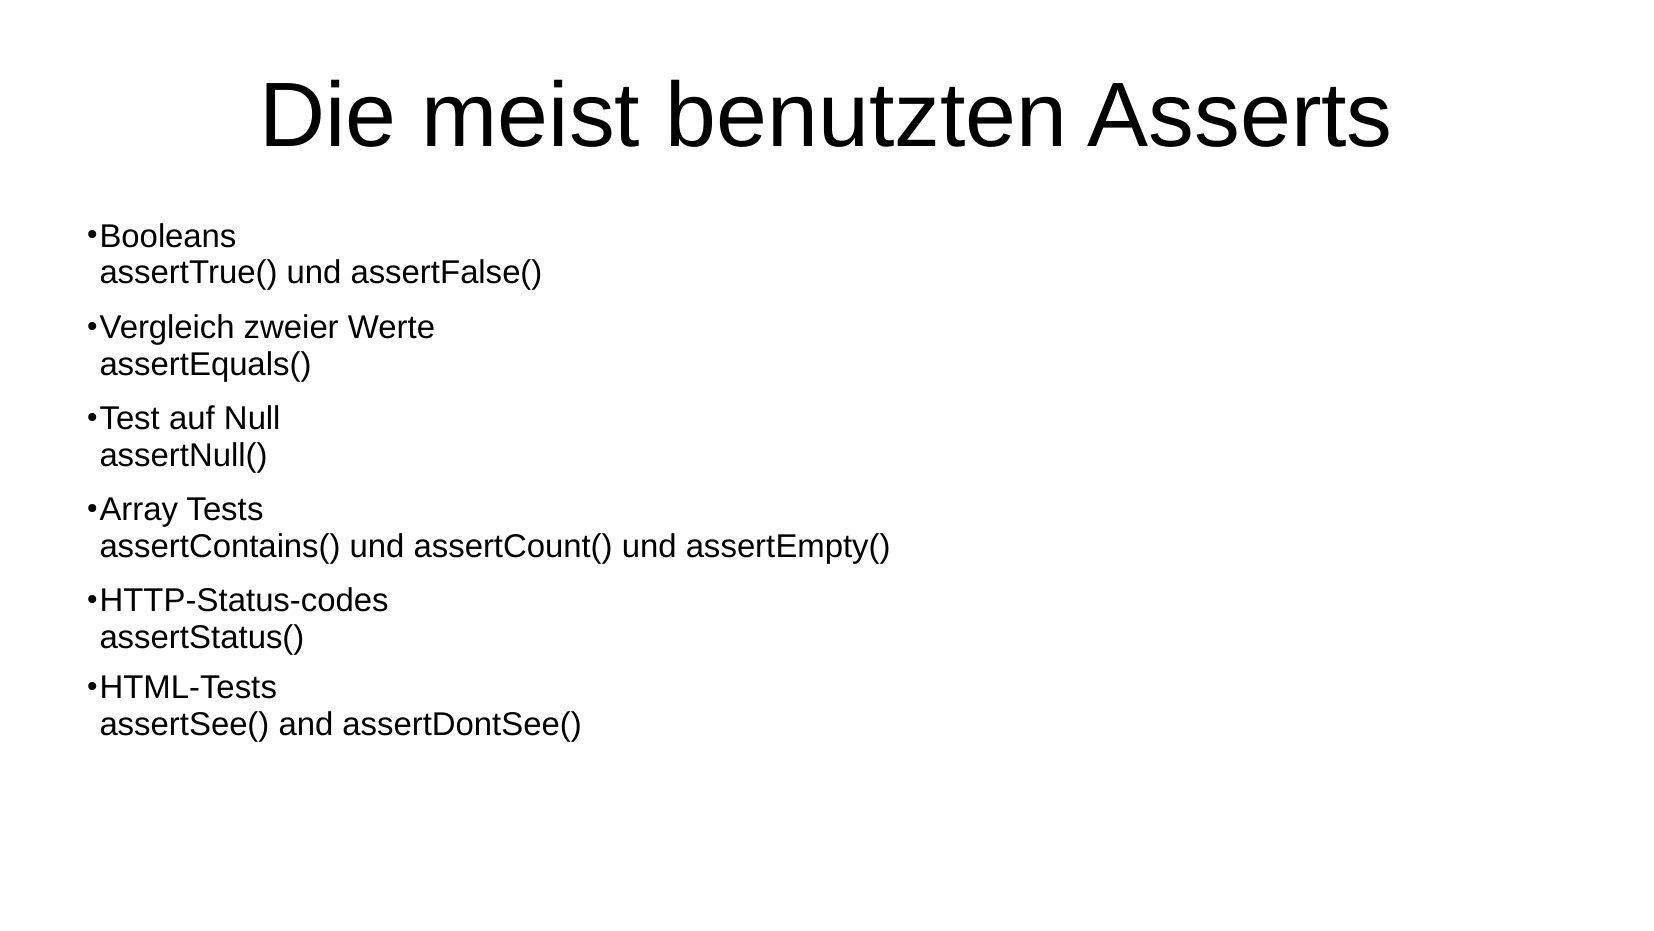

# Die meist benutzten Asserts
Booleans
assertTrue() und assertFalse()
Vergleich zweier Werte
assertEquals()
Test auf Null
assertNull()
Array Tests
assertContains() und assertCount() und assertEmpty()
HTTP-Status-codes
assertStatus()
HTML-Tests
assertSee() and assertDontSee()